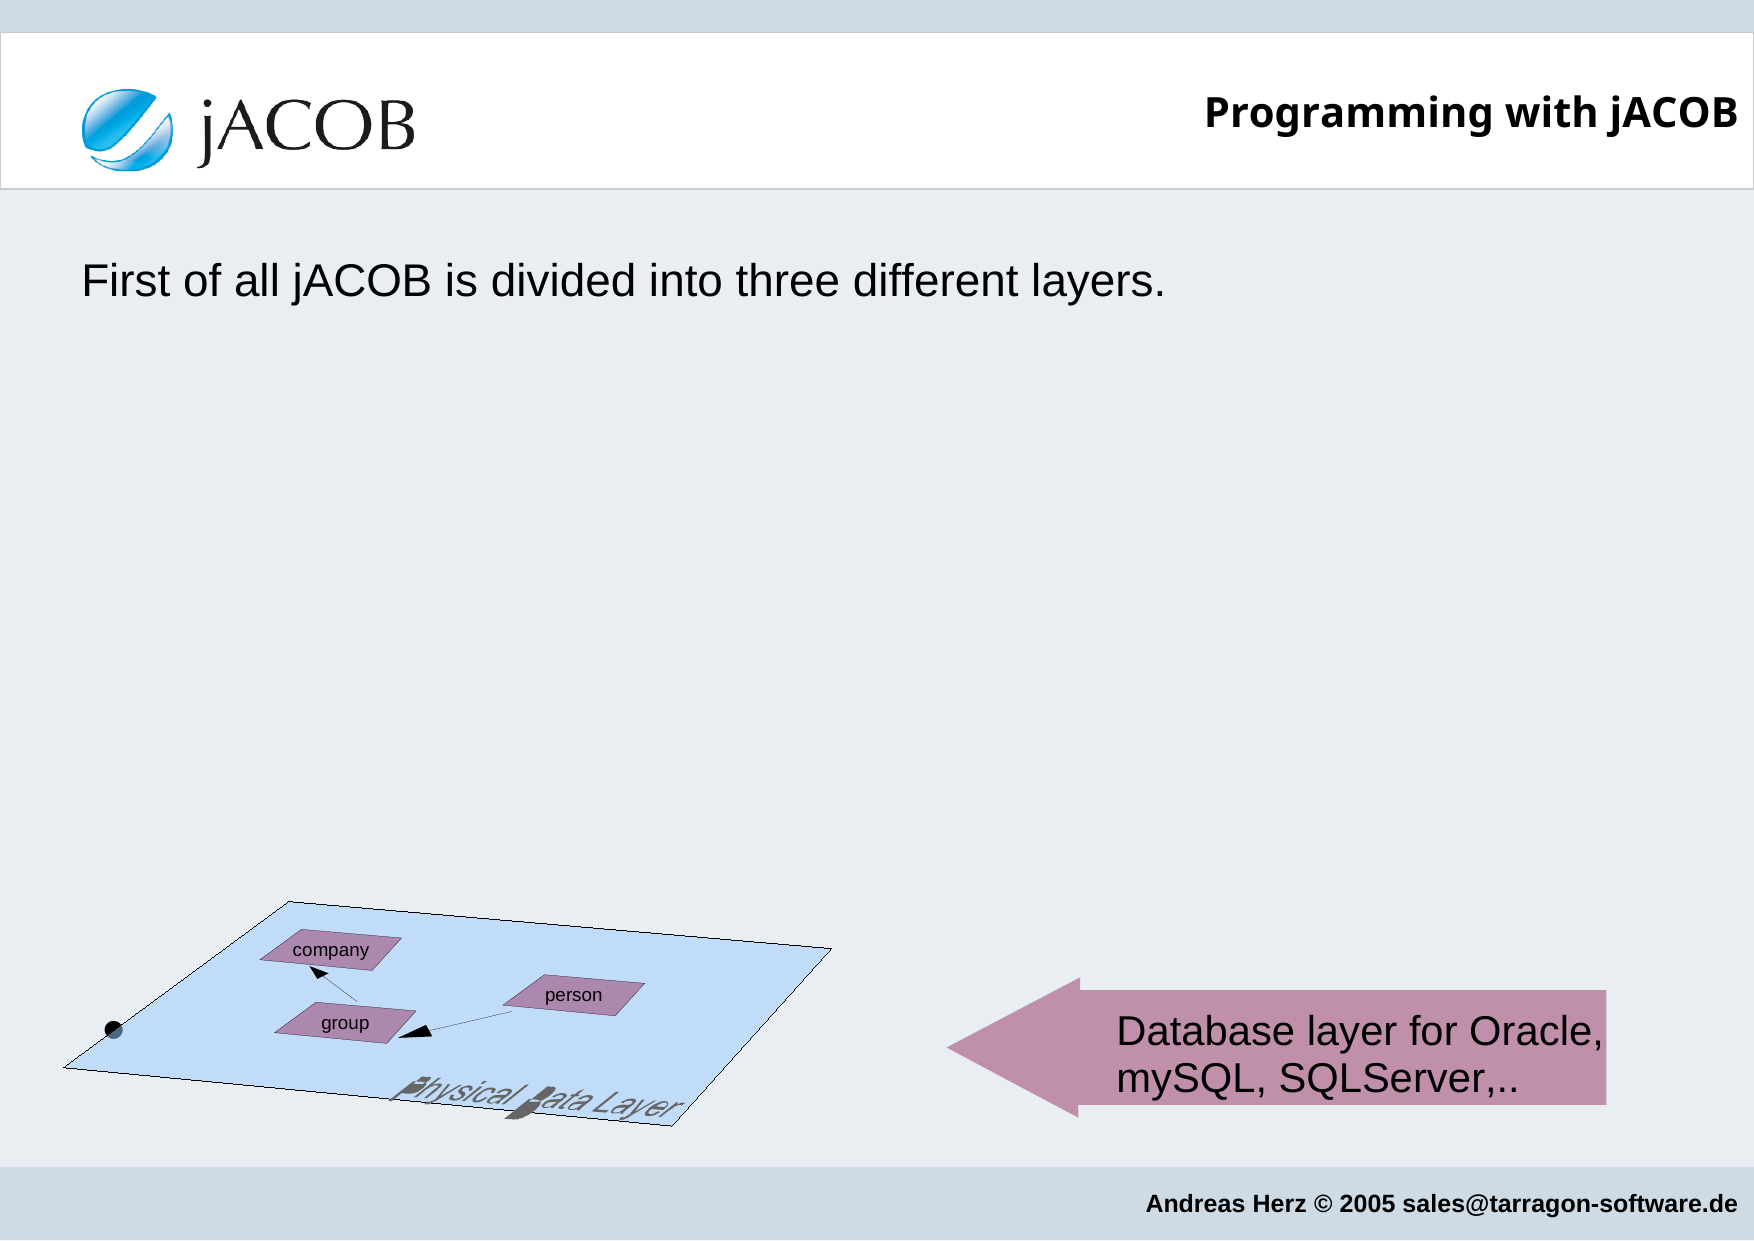

# Programming with jACOB
First of all jACOB is divided into three different layers.
company
person
Database layer for Oracle,
mySQL, SQLServer,..
group
Andreas Herz © 2005 sales@tarragon-software.de